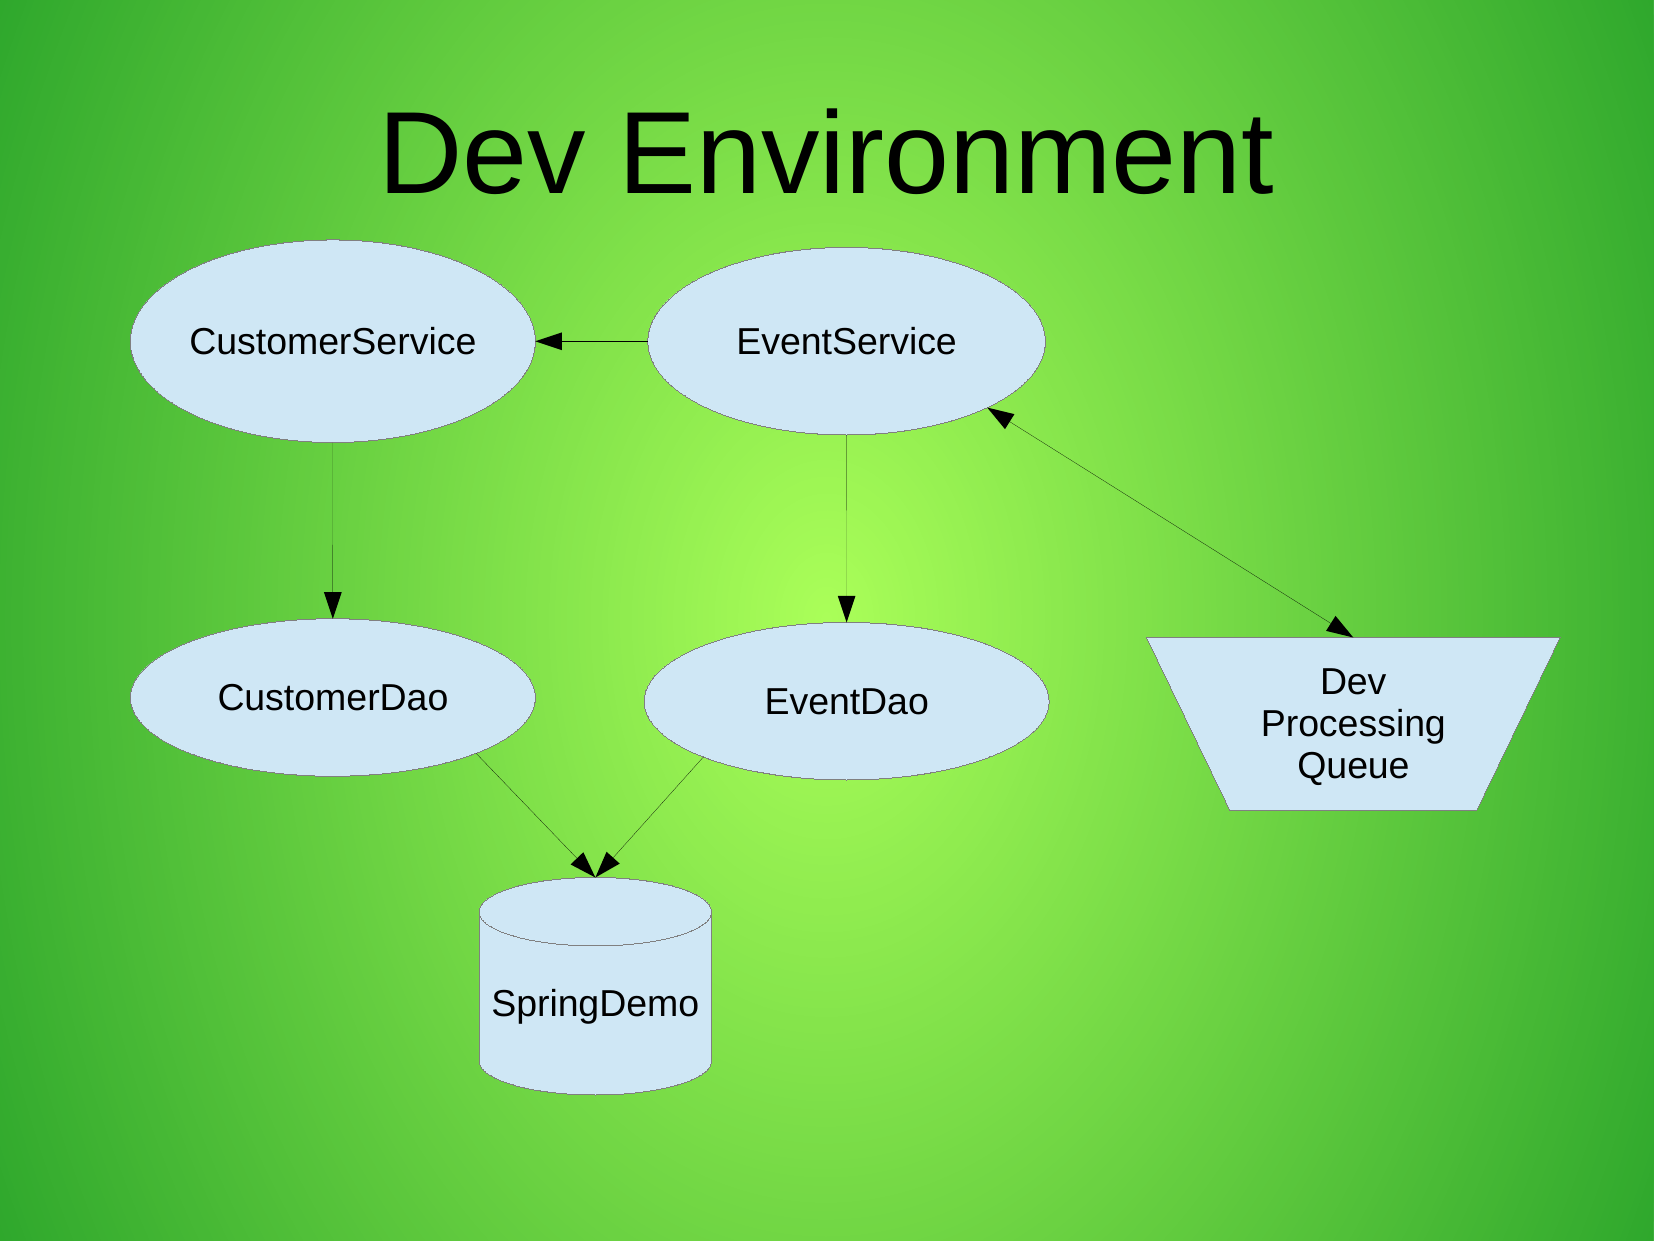

# Dev Environment
CustomerService
EventService
CustomerDao
EventDao
Dev
Processing
Queue
SpringDemo